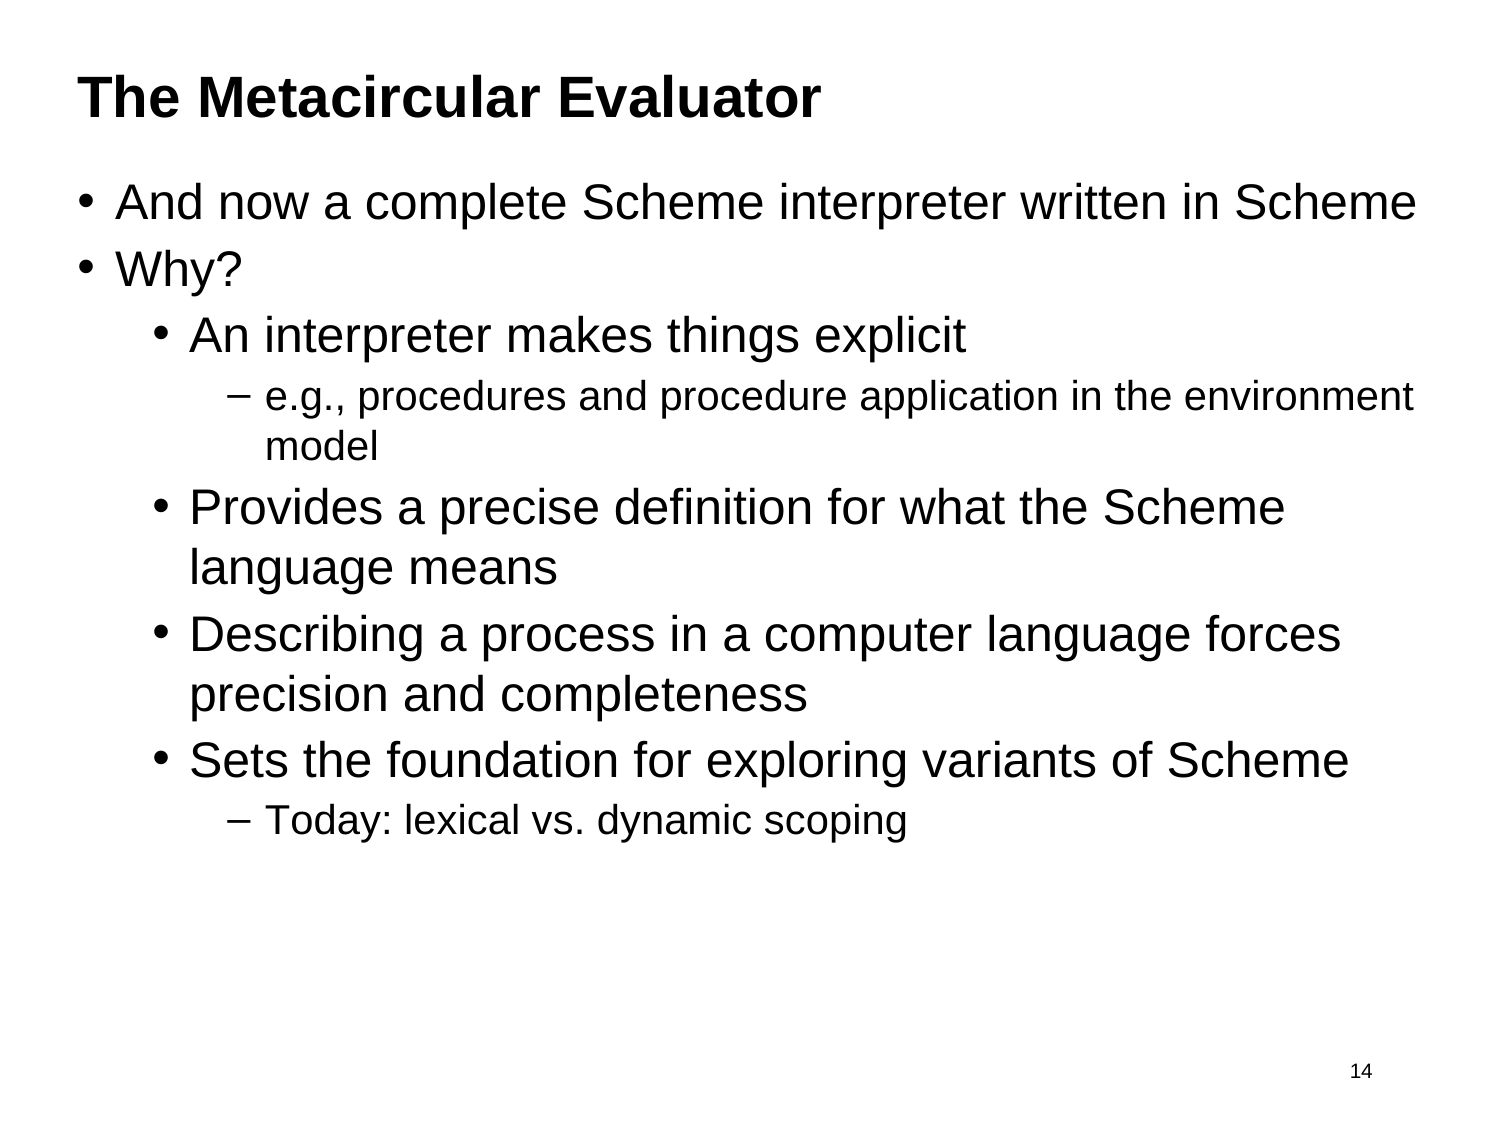

The Metacircular Evaluator
And now a complete Scheme interpreter written in Scheme
Why?
An interpreter makes things explicit
e.g., procedures and procedure application in the environment model
Provides a precise definition for what the Scheme language means
Describing a process in a computer language forces precision and completeness
Sets the foundation for exploring variants of Scheme
Today: lexical vs. dynamic scoping